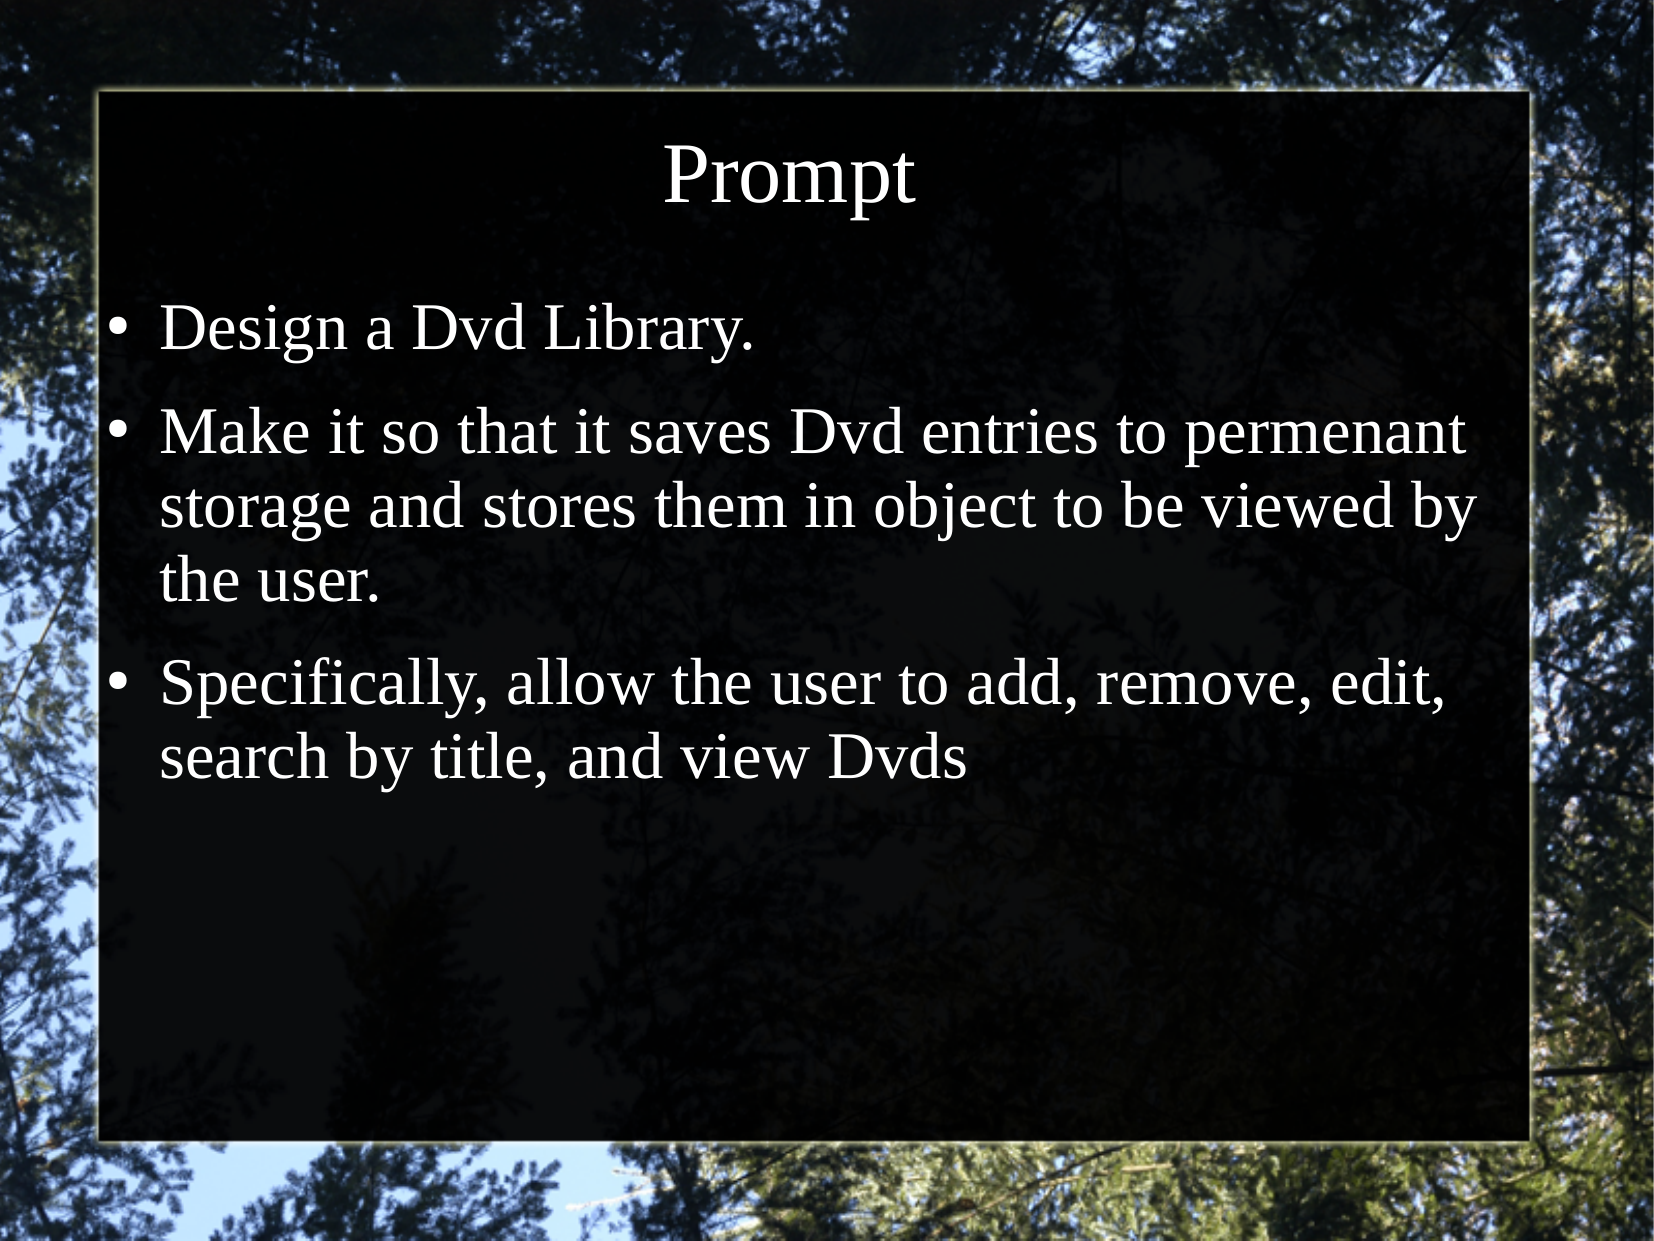

# Prompt
Design a Dvd Library.
Make it so that it saves Dvd entries to permenant storage and stores them in object to be viewed by the user.
Specifically, allow the user to add, remove, edit, search by title, and view Dvds